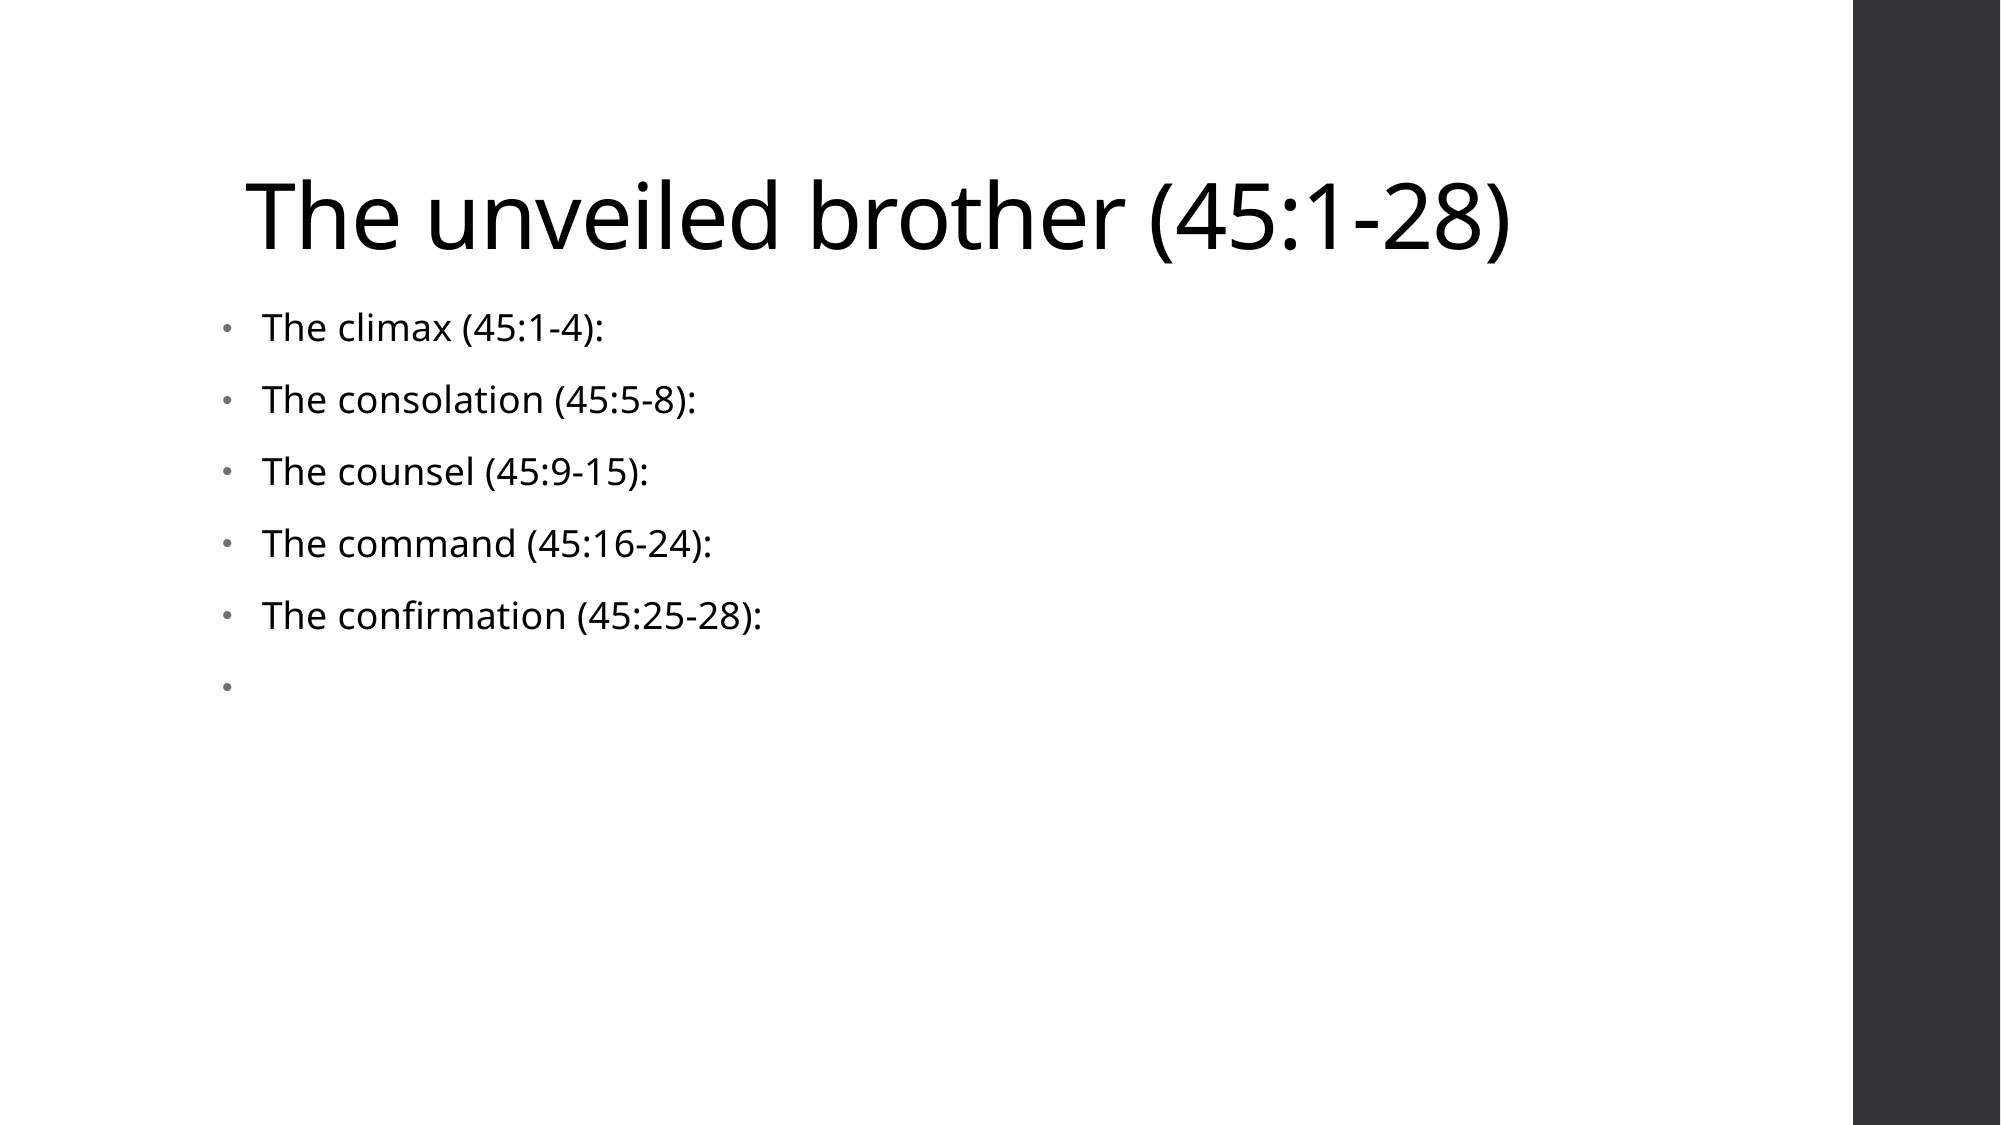

# The unveiled brother (45:1-28)
 The climax (45:1-4):
 The consolation (45:5-8):
 The counsel (45:9-15):
 The command (45:16-24):
 The confirmation (45:25-28):